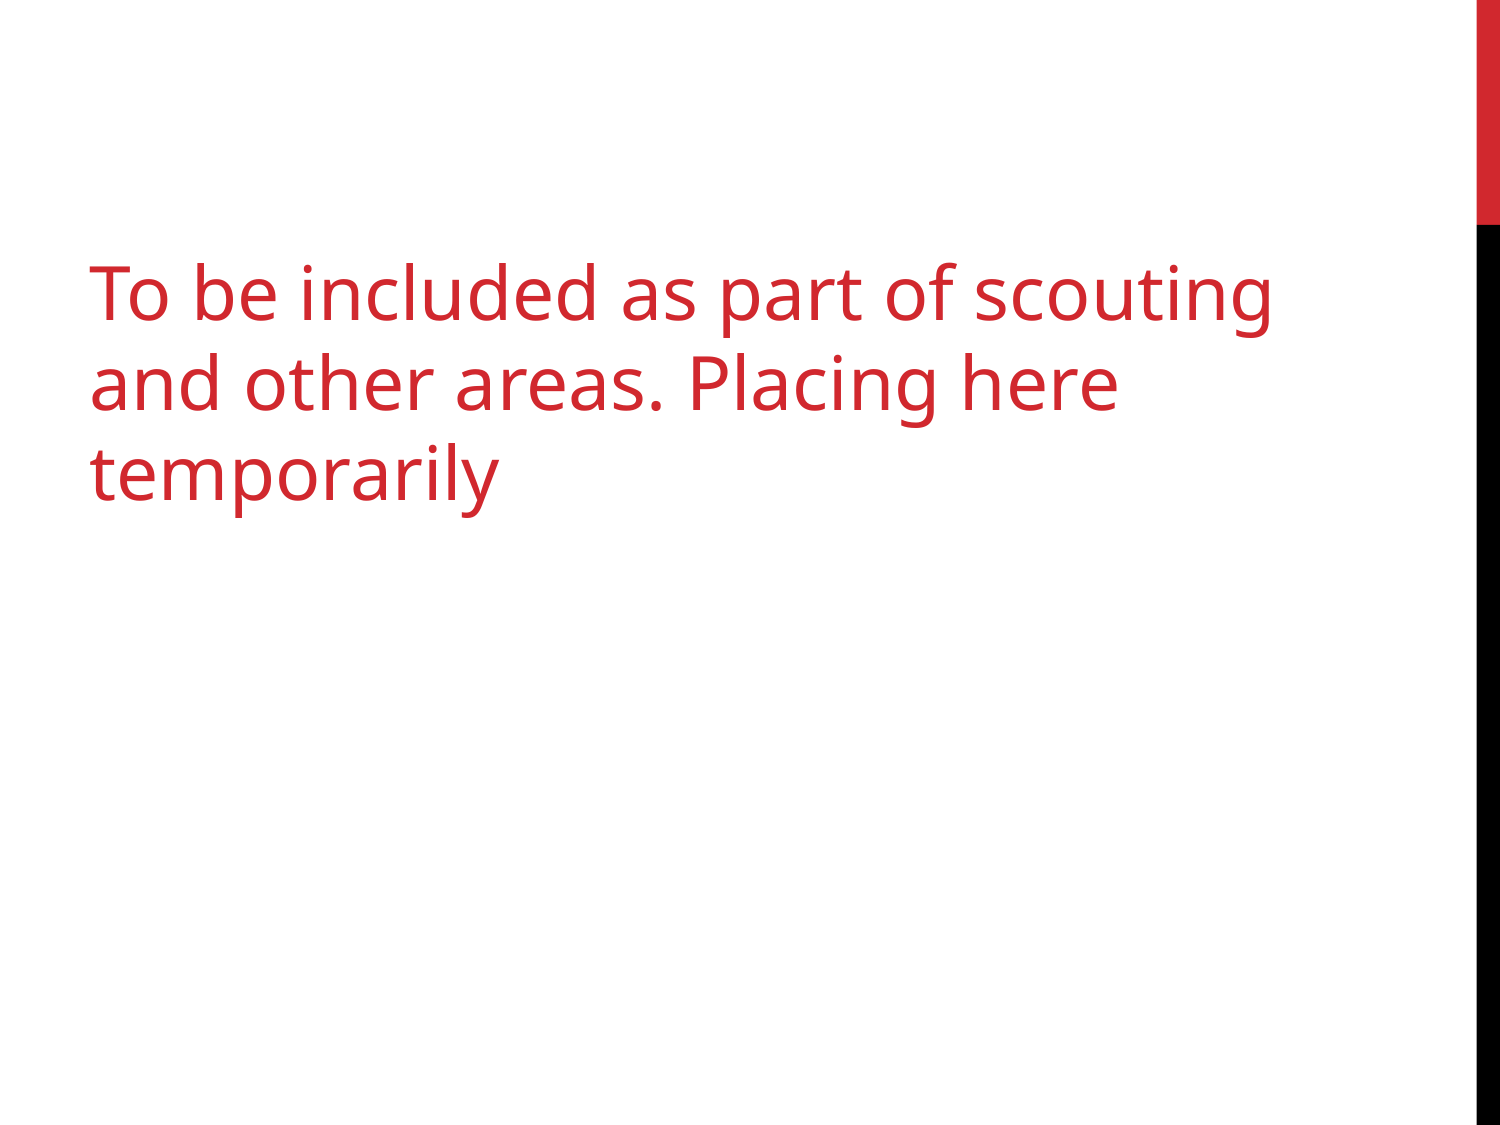

# To be included as part of scouting and other areas. Placing here temporarily